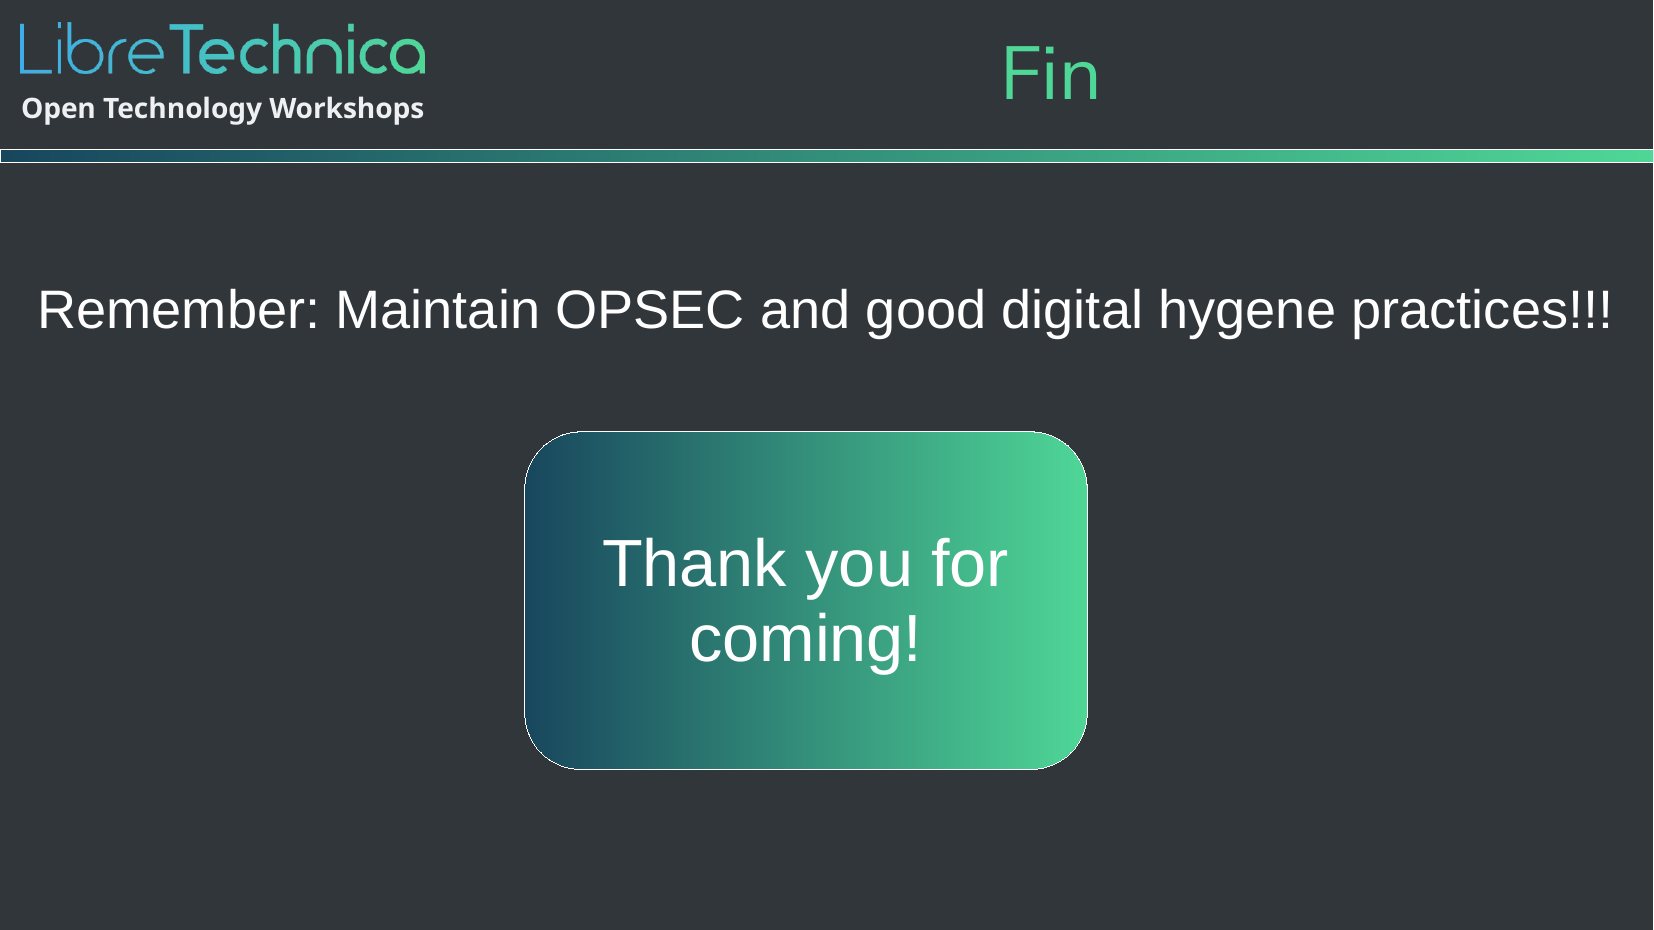

Fin
# Open Technology Workshops
Remember: Maintain OPSEC and good digital hygene practices!!!
Thank you for coming!